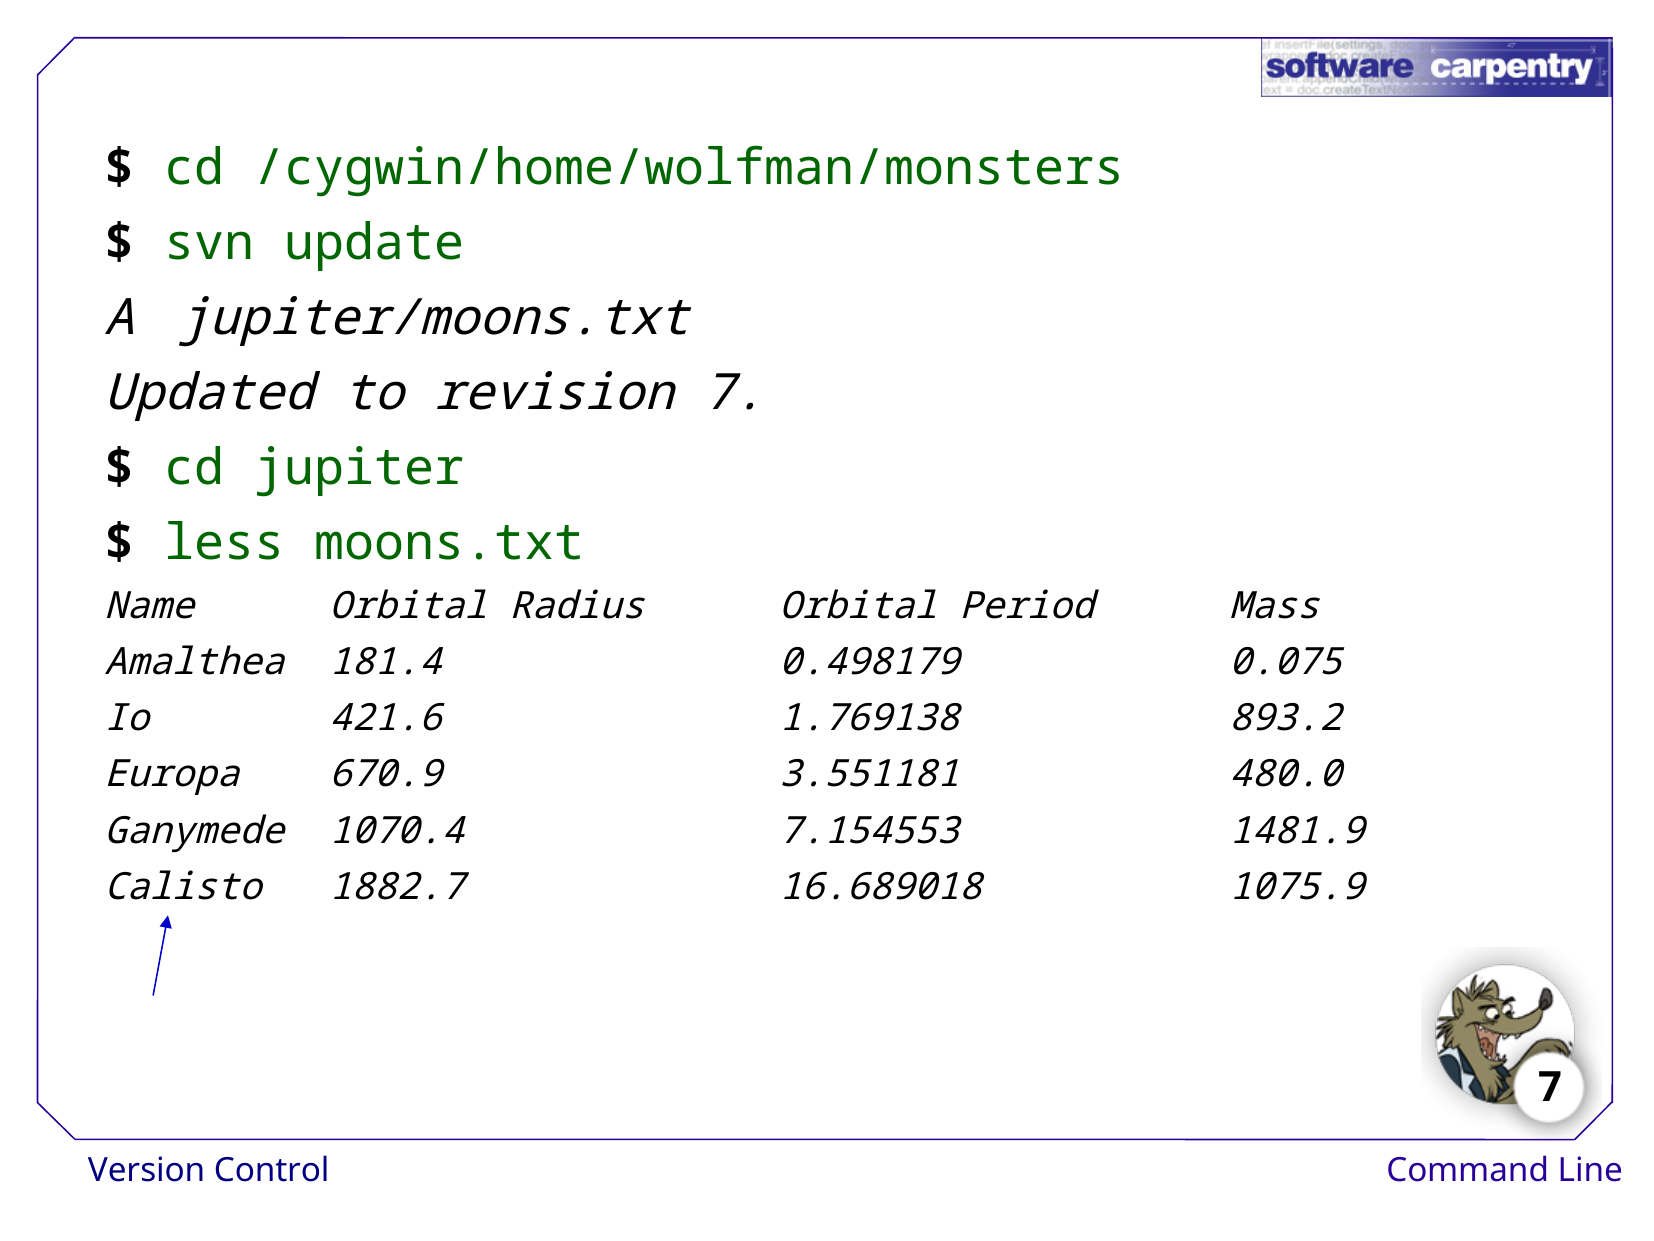

$ cd /cygwin/home/wolfman/monsters
$ svn update
A	jupiter/moons.txt
Updated to revision 7.
$ cd jupiter
$ less moons.txt
Name		Orbital Radius		Orbital Period		Mass
Amalthea	181.4					0.498179				0.075
Io			421.6					1.769138				893.2
Europa		670.9					3.551181				480.0
Ganymede	1070.4					7.154553				1481.9
Calisto	1882.7					16.689018				1075.9
7